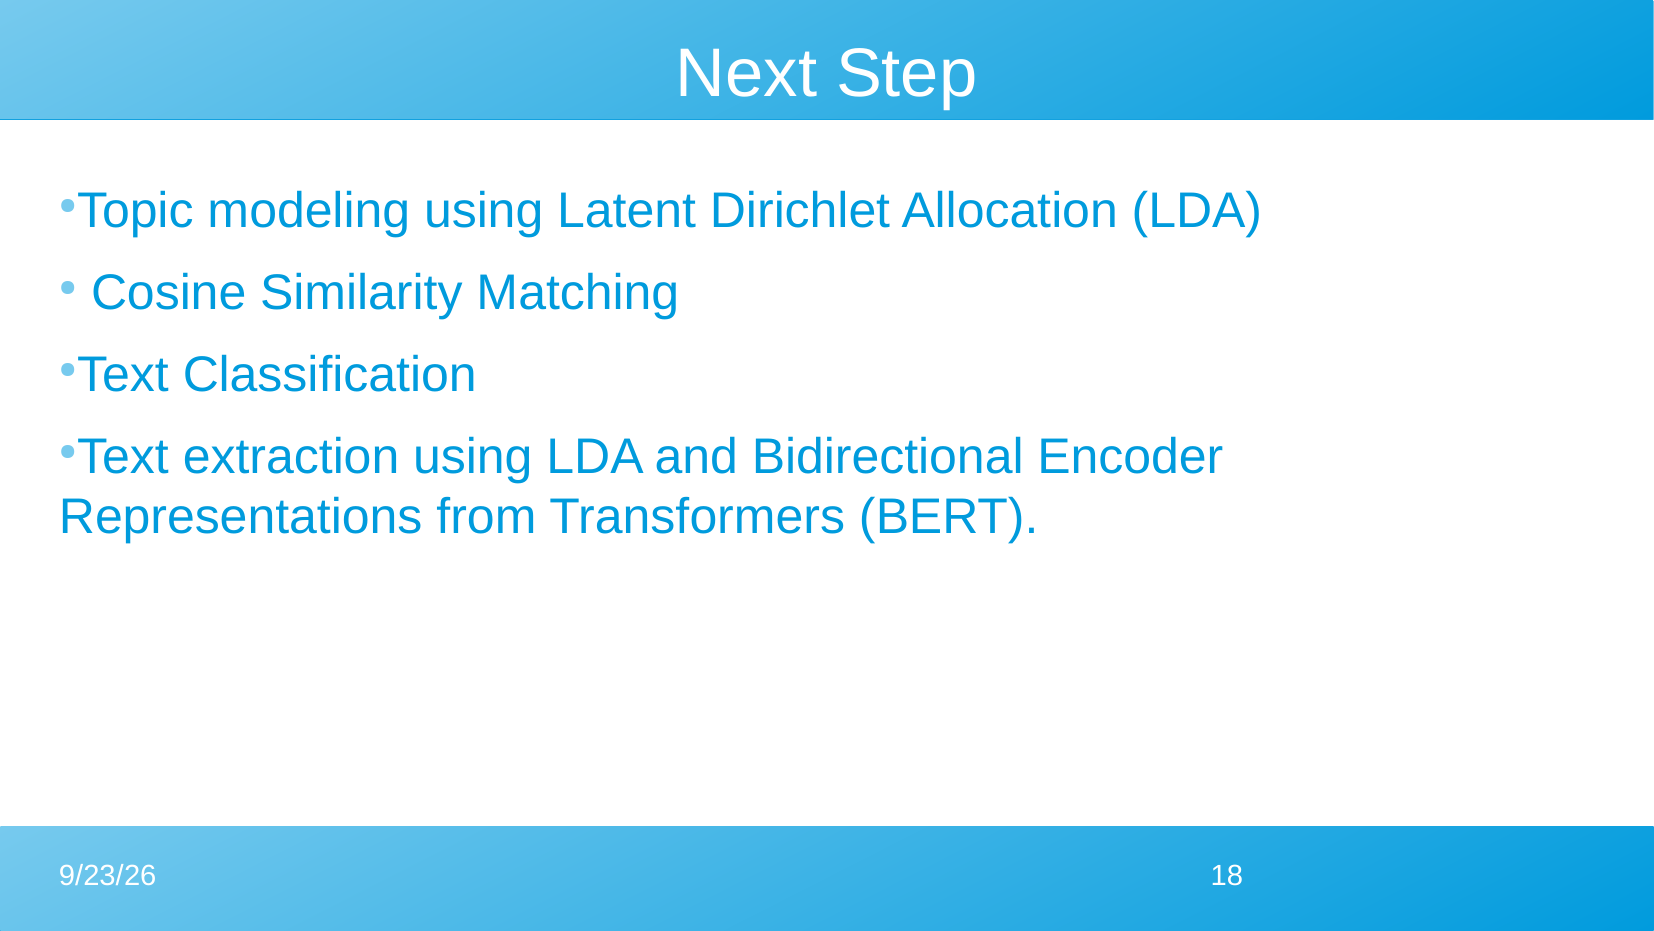

# Next Step
Topic modeling using Latent Dirichlet Allocation (LDA)
 Cosine Similarity Matching
Text Classification
Text extraction using LDA and Bidirectional Encoder Representations from Transformers (BERT).